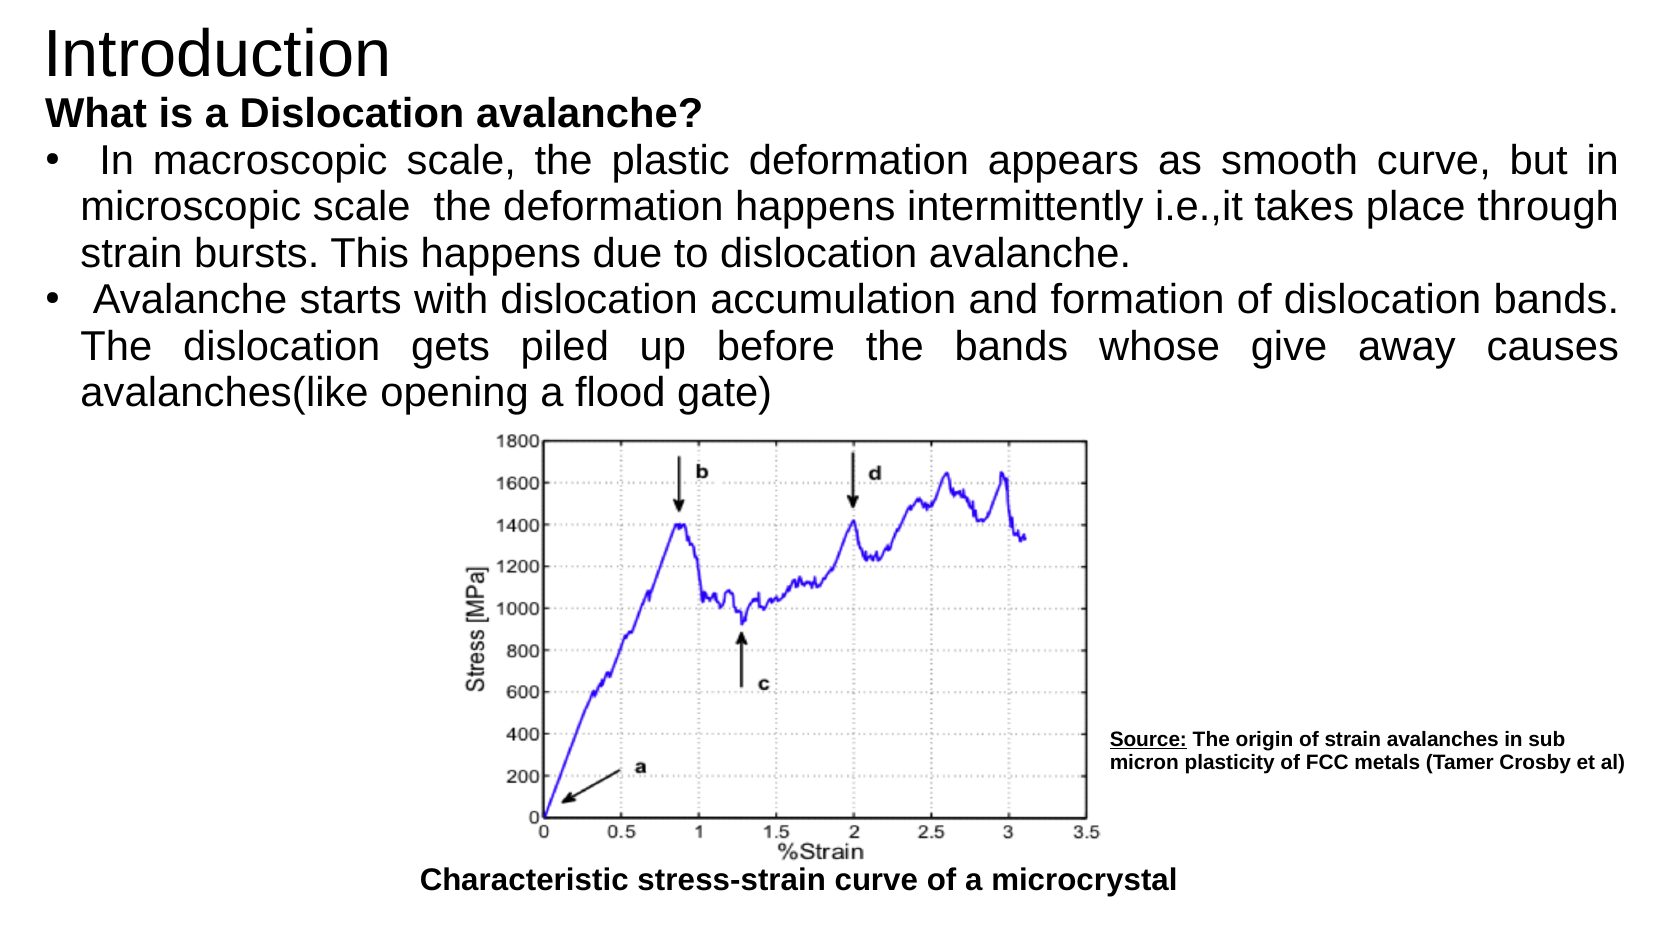

# Introduction
What is a Dislocation avalanche?
 In macroscopic scale, the plastic deformation appears as smooth curve, but in microscopic scale the deformation happens intermittently i.e.,it takes place through strain bursts. This happens due to dislocation avalanche.
 Avalanche starts with dislocation accumulation and formation of dislocation bands. The dislocation gets piled up before the bands whose give away causes avalanches(like opening a flood gate)
Source: The origin of strain avalanches in sub micron plasticity of FCC metals (Tamer Crosby et al)
Characteristic stress-strain curve of a microcrystal